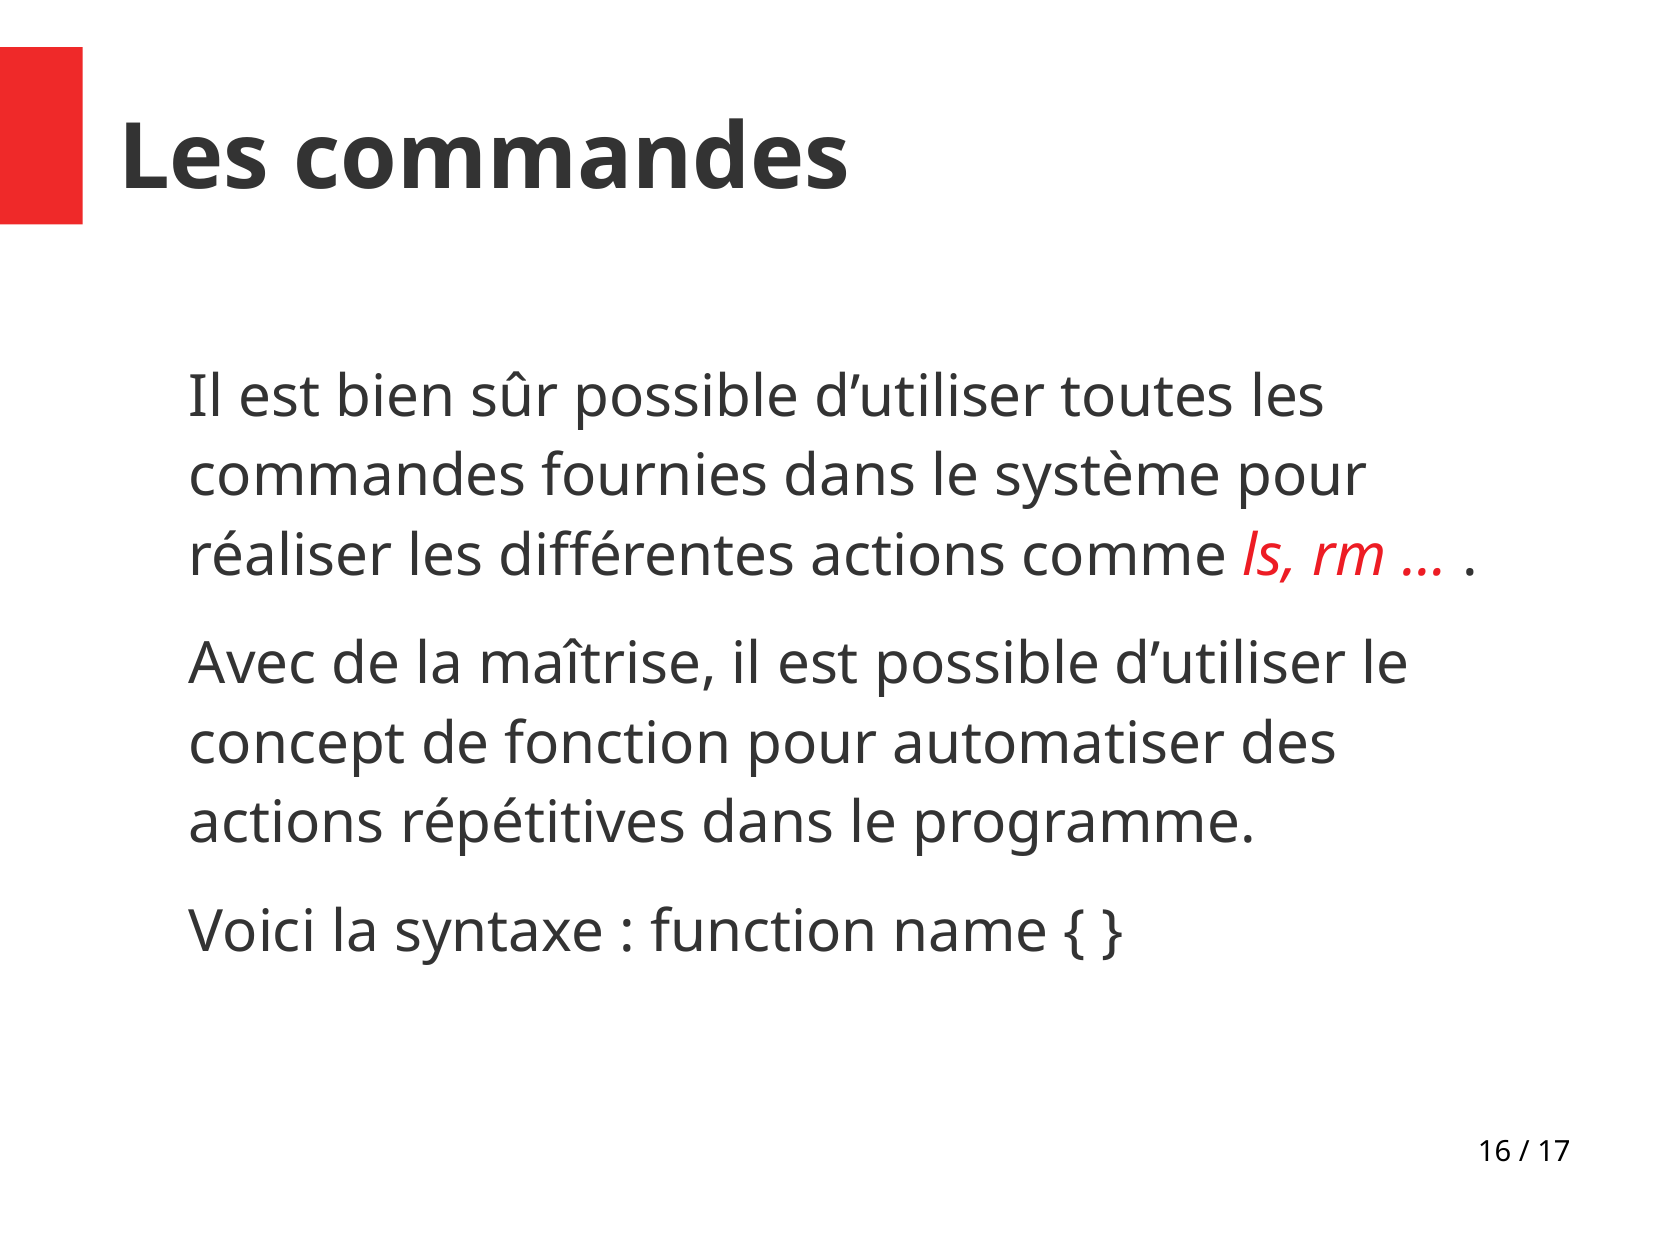

# Les commandes
Il est bien sûr possible d’utiliser toutes les commandes fournies dans le système pour réaliser les différentes actions comme ls, rm … .
Avec de la maîtrise, il est possible d’utiliser le concept de fonction pour automatiser des actions répétitives dans le programme.
Voici la syntaxe : function name { }
16